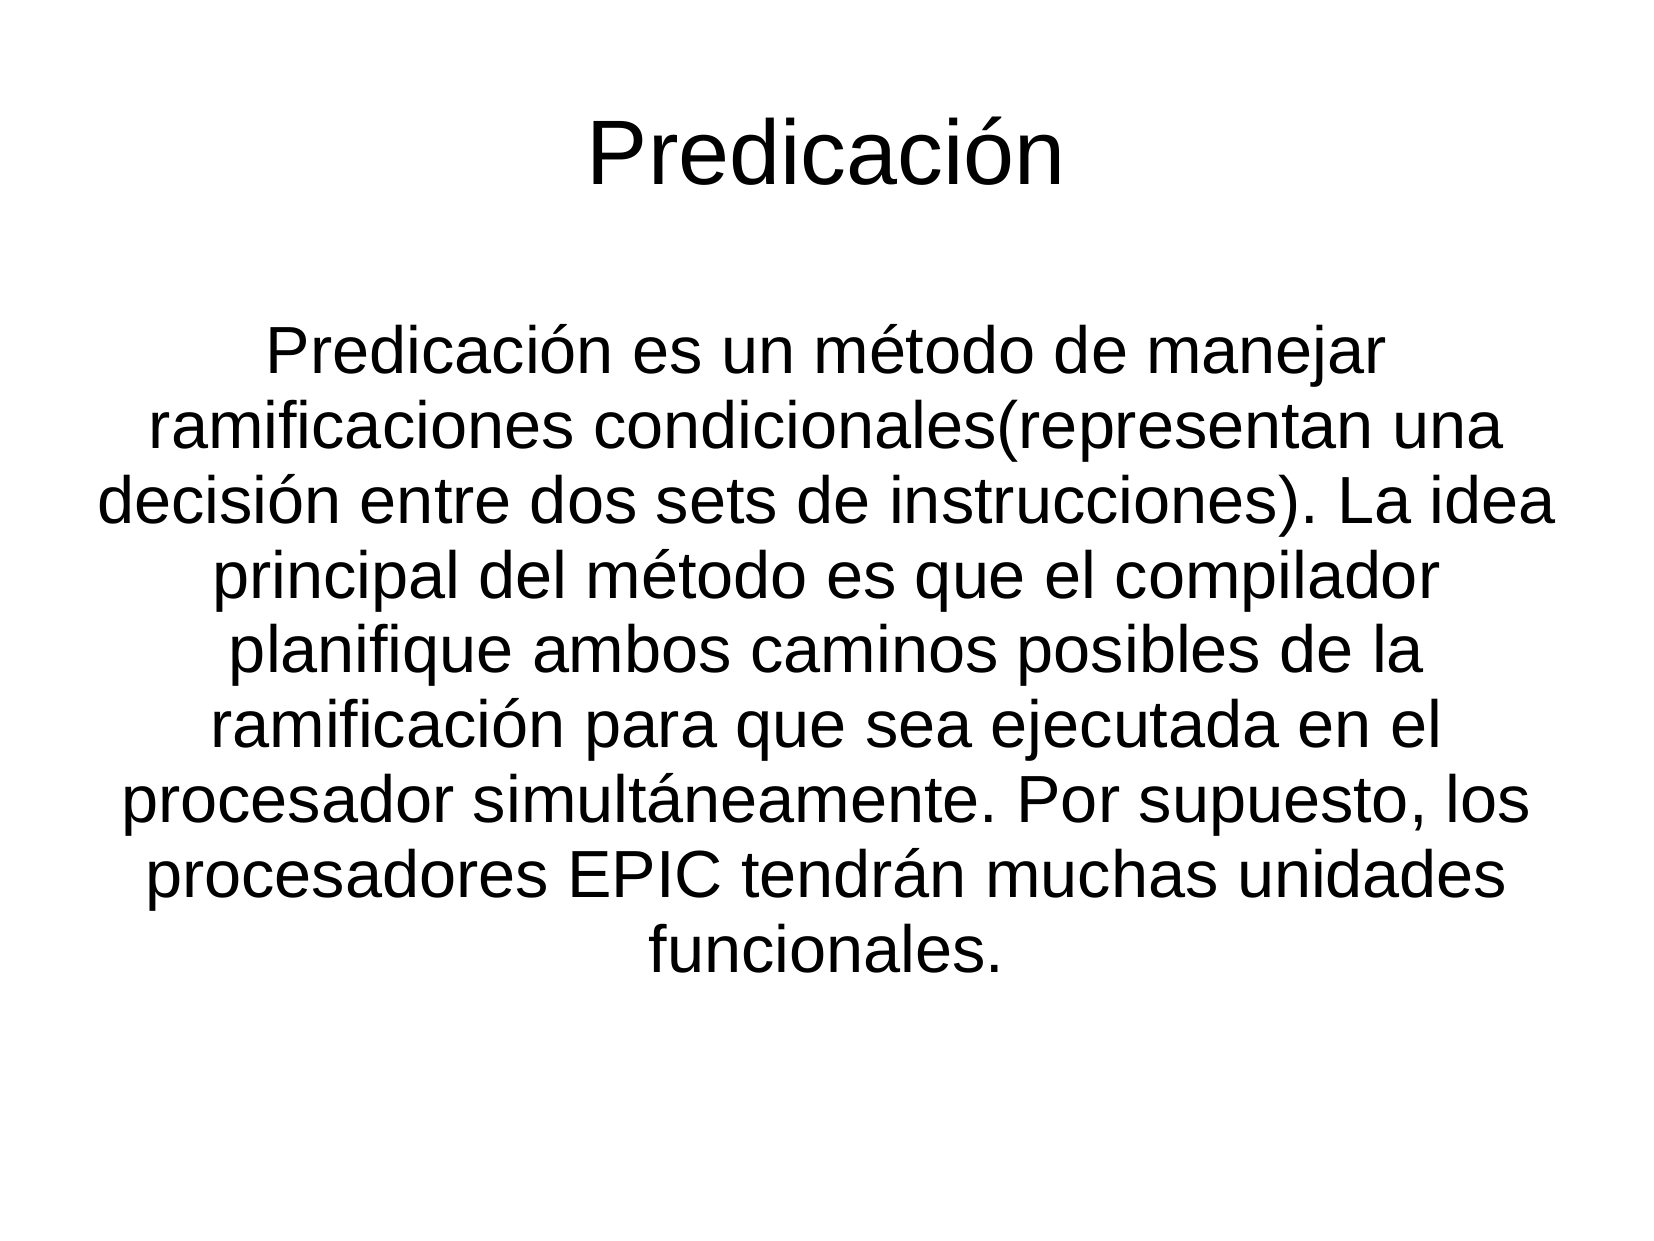

# Predicación
Predicación es un método de manejar ramificaciones condicionales(representan una decisión entre dos sets de instrucciones). La idea principal del método es que el compilador planifique ambos caminos posibles de la ramificación para que sea ejecutada en el procesador simultáneamente. Por supuesto, los procesadores EPIC tendrán muchas unidades funcionales.